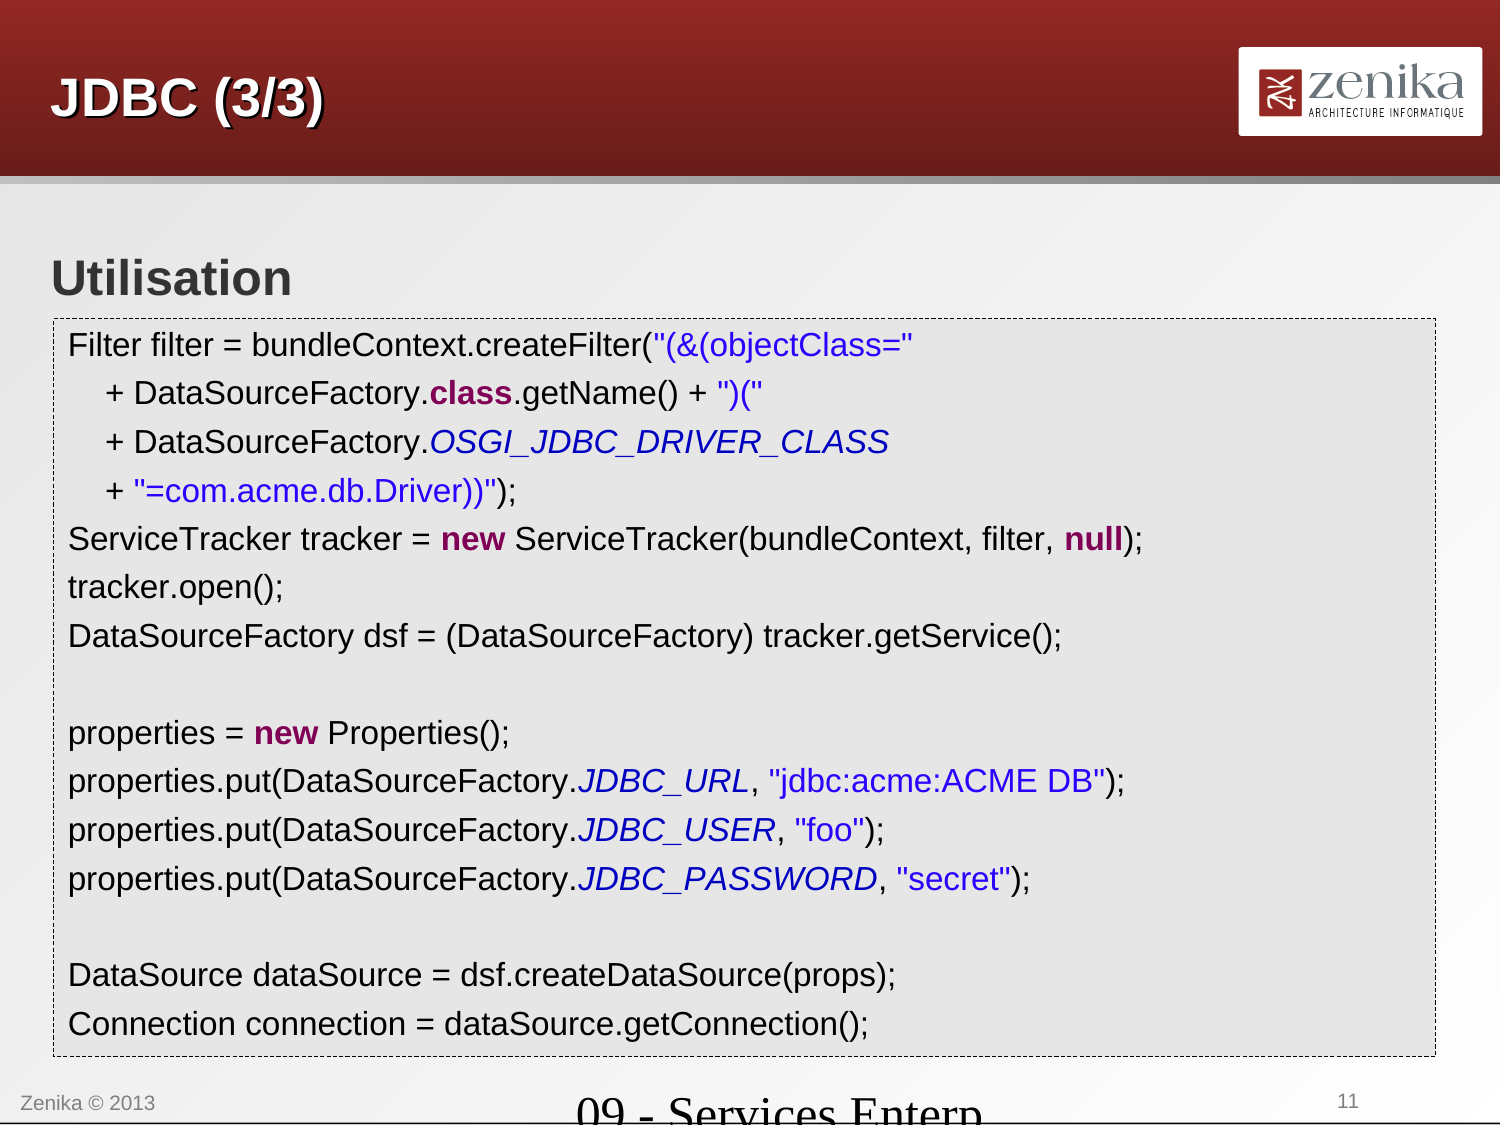

# JDBC (3/3)
Utilisation
Filter filter = bundleContext.createFilter("(&(objectClass="
 + DataSourceFactory.class.getName() + ")("
 + DataSourceFactory.OSGI_JDBC_DRIVER_CLASS
 + "=com.acme.db.Driver))");
ServiceTracker tracker = new ServiceTracker(bundleContext, filter, null);
tracker.open();
DataSourceFactory dsf = (DataSourceFactory) tracker.getService();
properties = new Properties();
properties.put(DataSourceFactory.JDBC_URL, "jdbc:acme:ACME DB");
properties.put(DataSourceFactory.JDBC_USER, "foo");
properties.put(DataSourceFactory.JDBC_PASSWORD, "secret");
DataSource dataSource = dsf.createDataSource(props);
Connection connection = dataSource.getConnection();